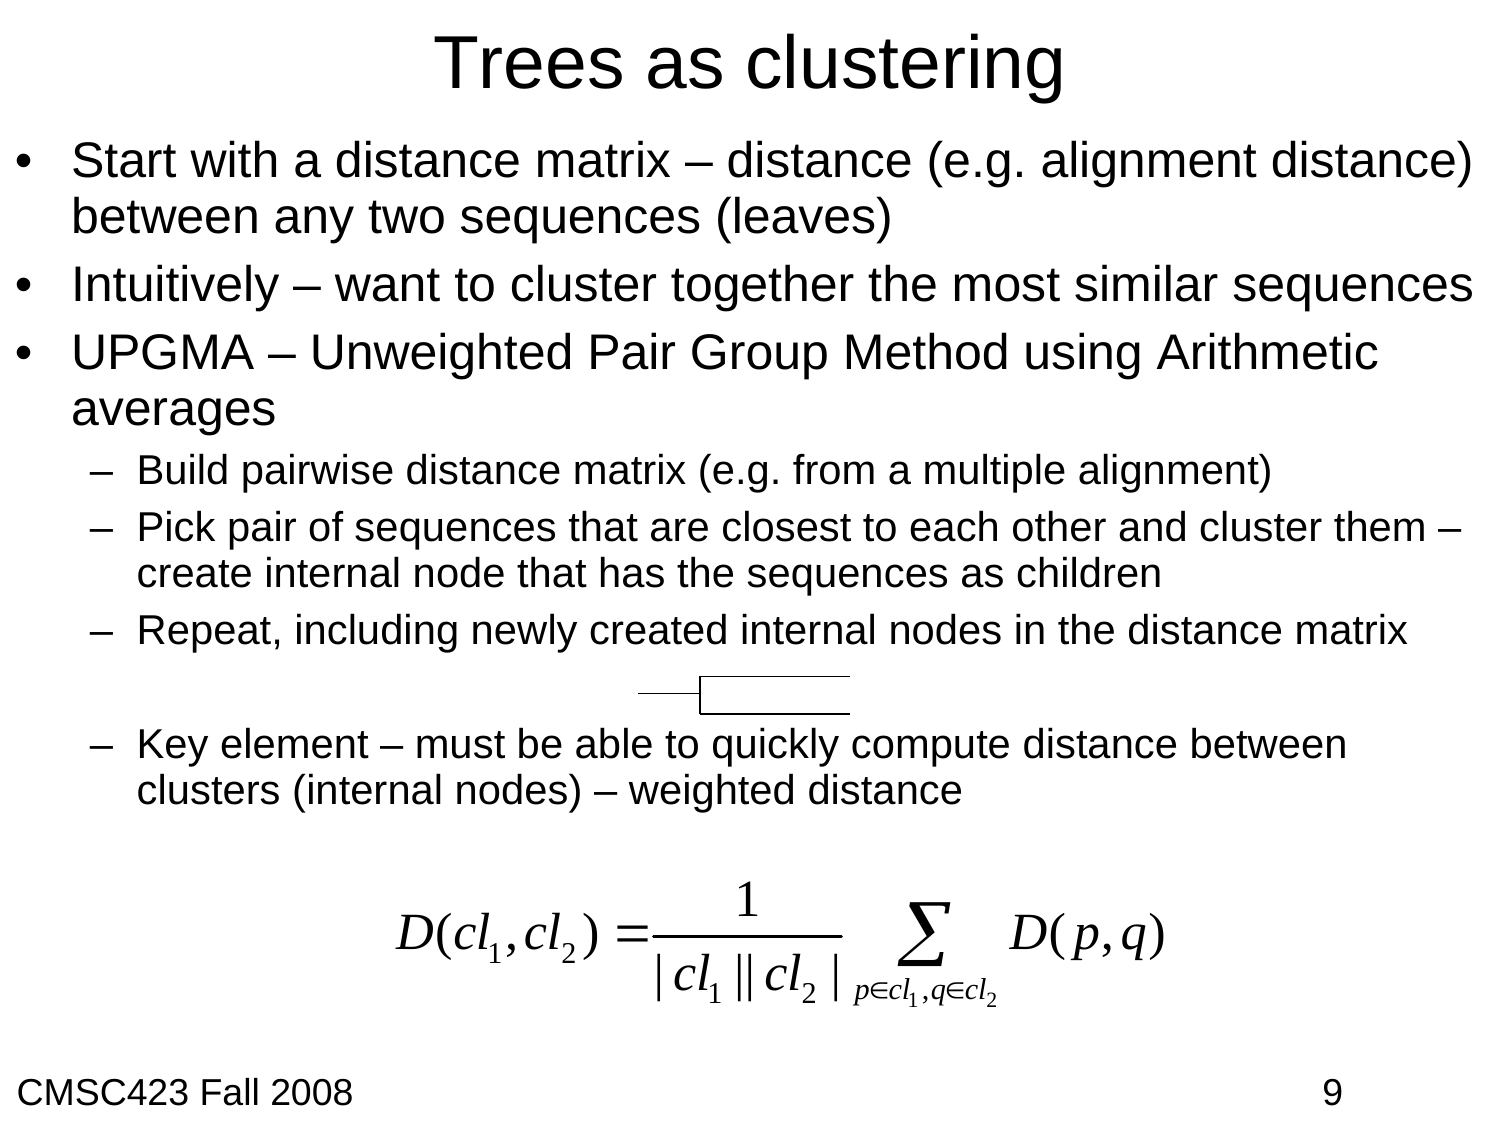

# Trees as clustering
Start with a distance matrix – distance (e.g. alignment distance) between any two sequences (leaves)
Intuitively – want to cluster together the most similar sequences
UPGMA – Unweighted Pair Group Method using Arithmetic averages
Build pairwise distance matrix (e.g. from a multiple alignment)
Pick pair of sequences that are closest to each other and cluster them – create internal node that has the sequences as children
Repeat, including newly created internal nodes in the distance matrix
Key element – must be able to quickly compute distance between clusters (internal nodes) – weighted distance
CMSC423 Fall 2008
9